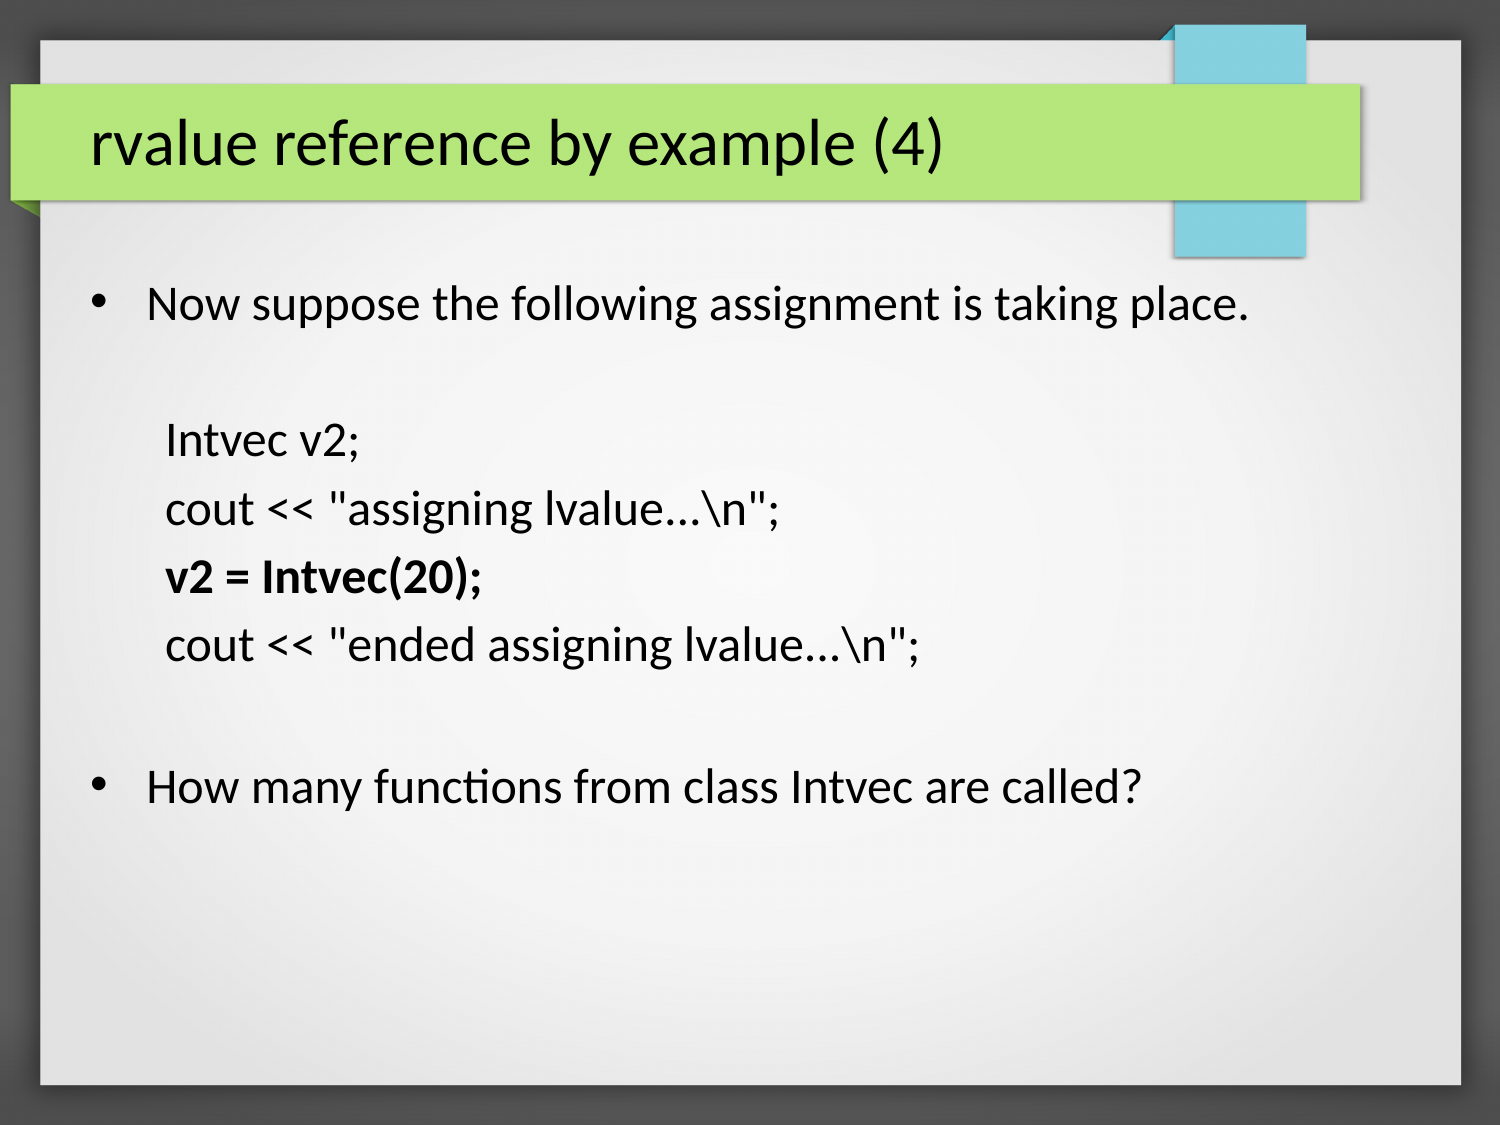

# rvalue reference by example (4)
Now suppose the following assignment is taking place.
	Intvec v2;
	cout << "assigning lvalue...\n";
	v2 = Intvec(20);
	cout << "ended assigning lvalue...\n";
How many functions from class Intvec are called?